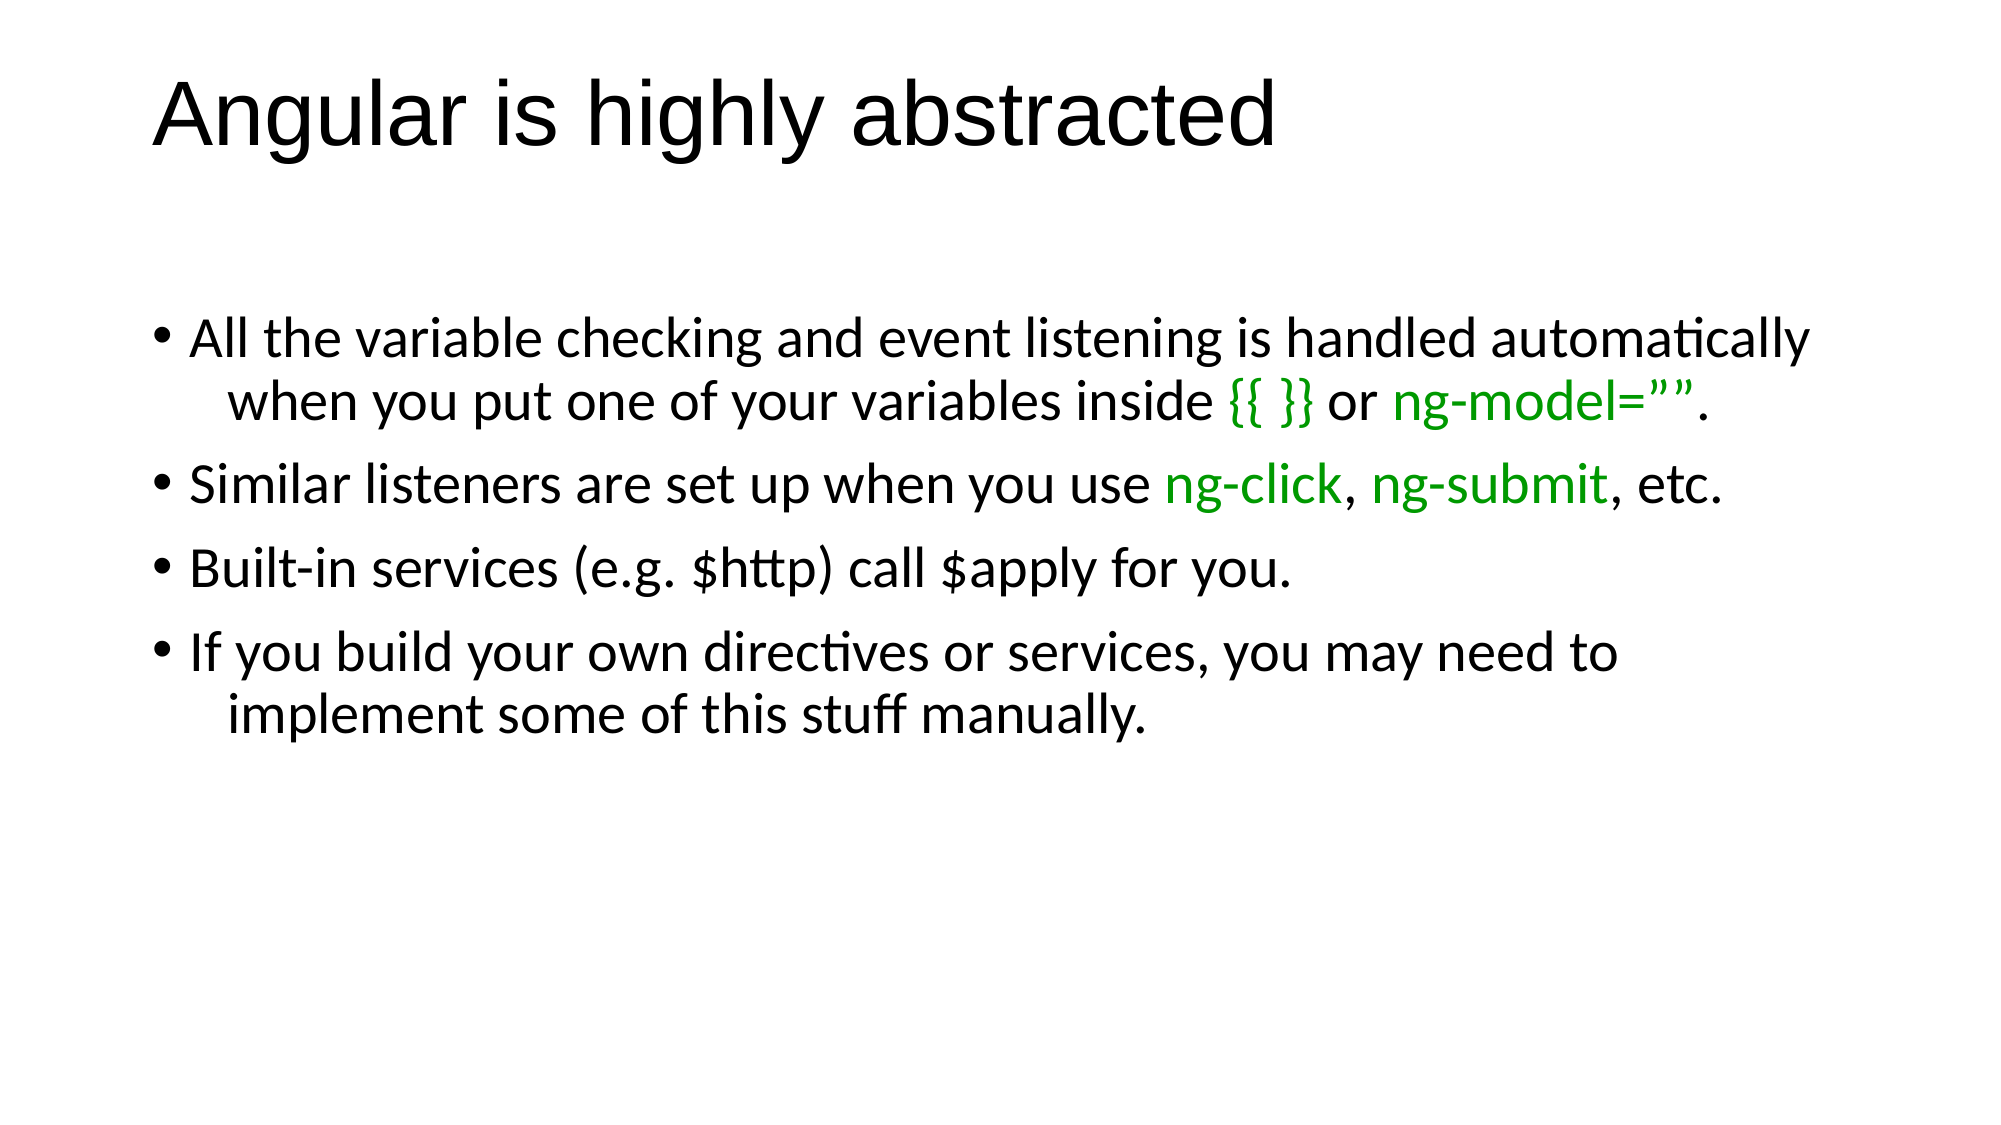

# Angular is highly abstracted
All the variable checking and event listening is handled automatically when you put one of your variables inside {{ }} or ng-model=””.
Similar listeners are set up when you use ng-click, ng-submit, etc.
Built-in services (e.g. $http) call $apply for you.
If you build your own directives or services, you may need to implement some of this stuff manually.